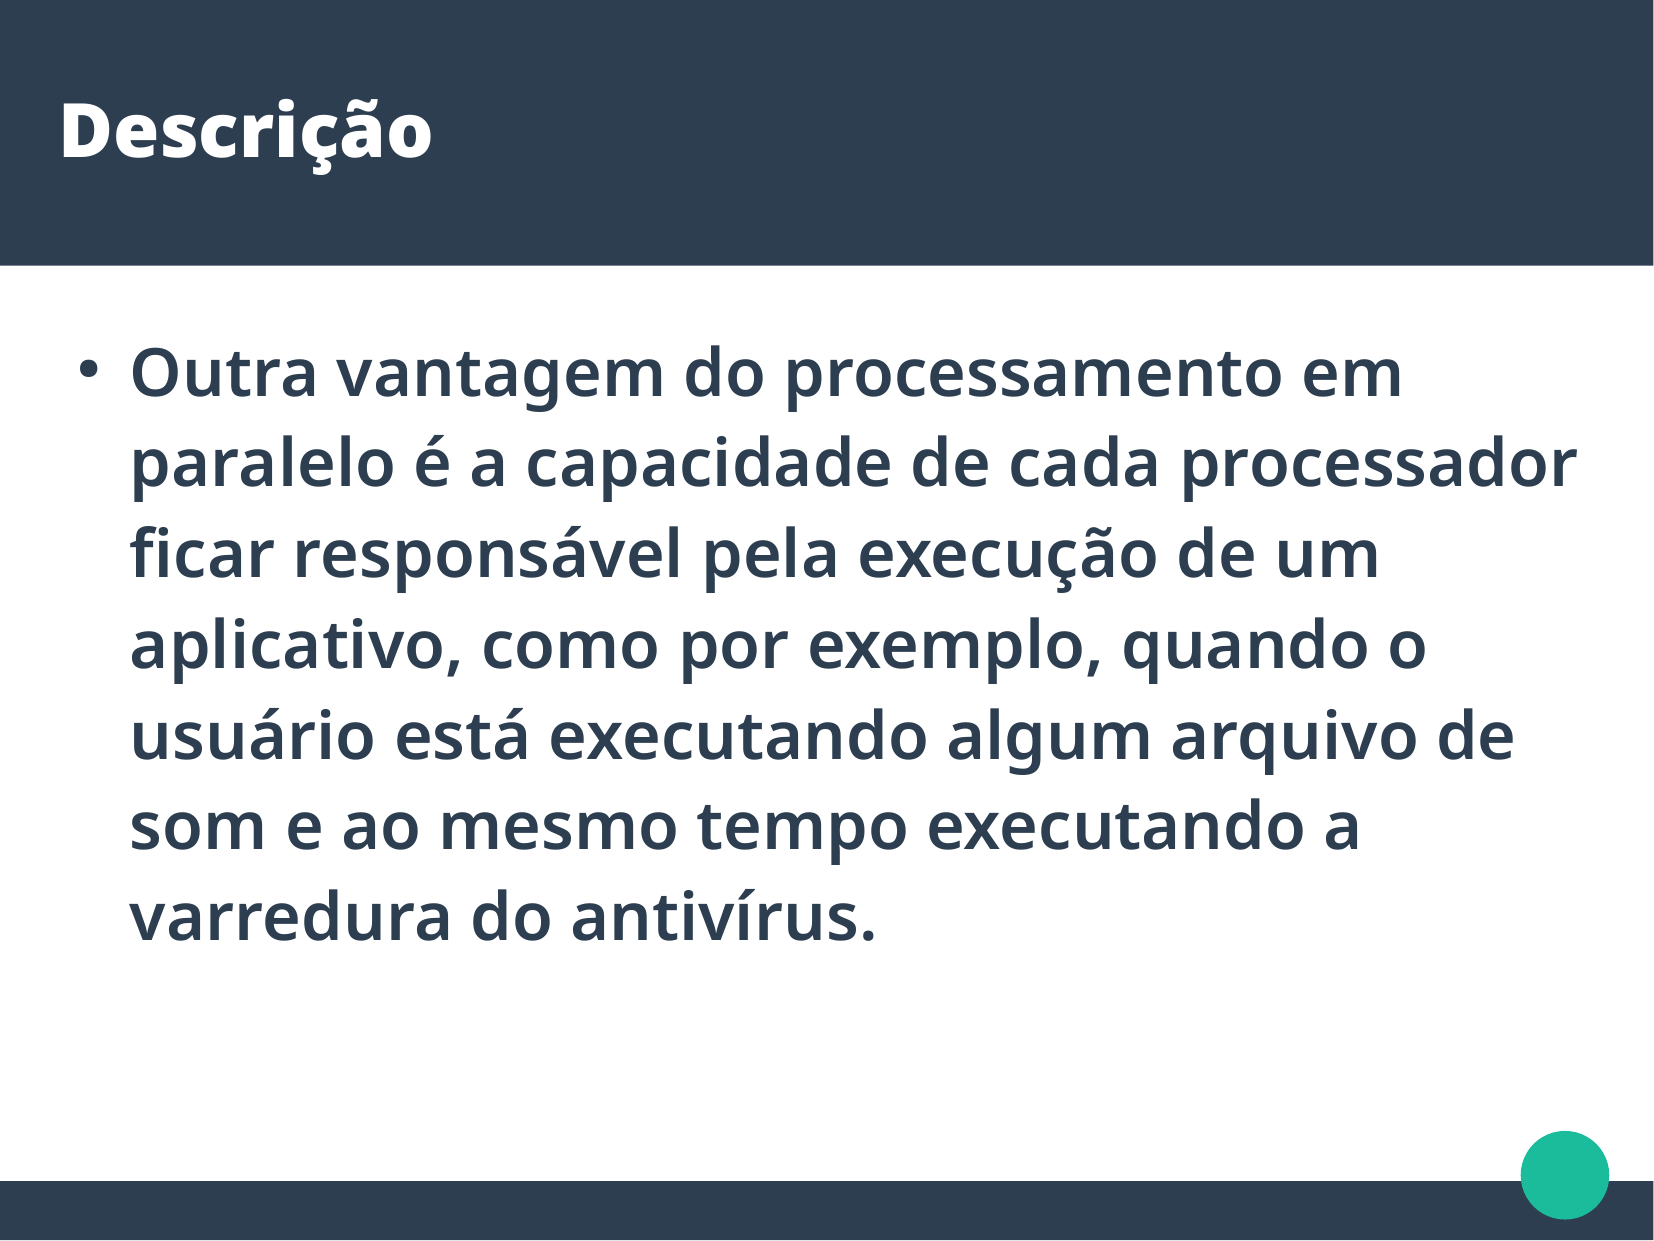

# Descrição
Outra vantagem do processamento em paralelo é a capacidade de cada processador ficar responsável pela execução de um aplicativo, como por exemplo, quando o usuário está executando algum arquivo de som e ao mesmo tempo executando a varredura do antivírus.